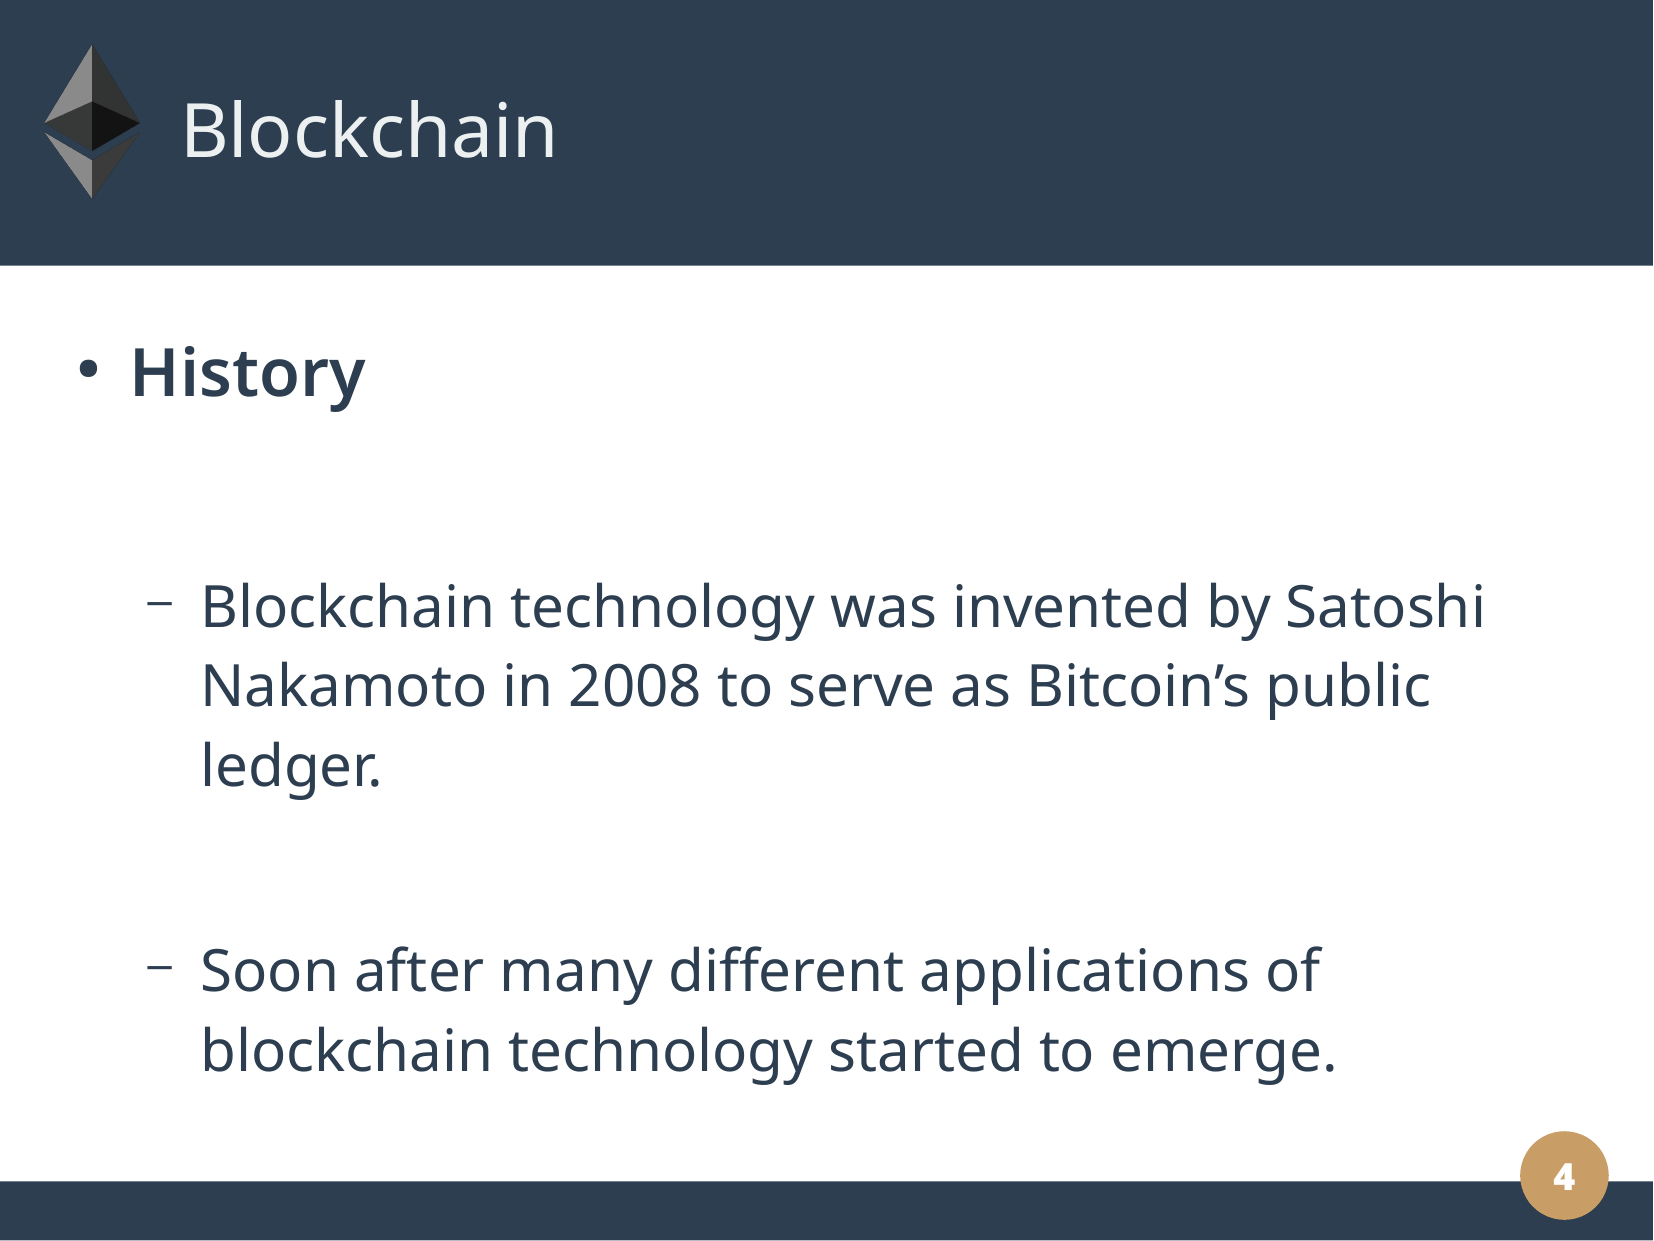

# Blockchain
History
Blockchain technology was invented by Satoshi Nakamoto in 2008 to serve as Bitcoin’s public ledger.
Soon after many different applications of blockchain technology started to emerge.
4